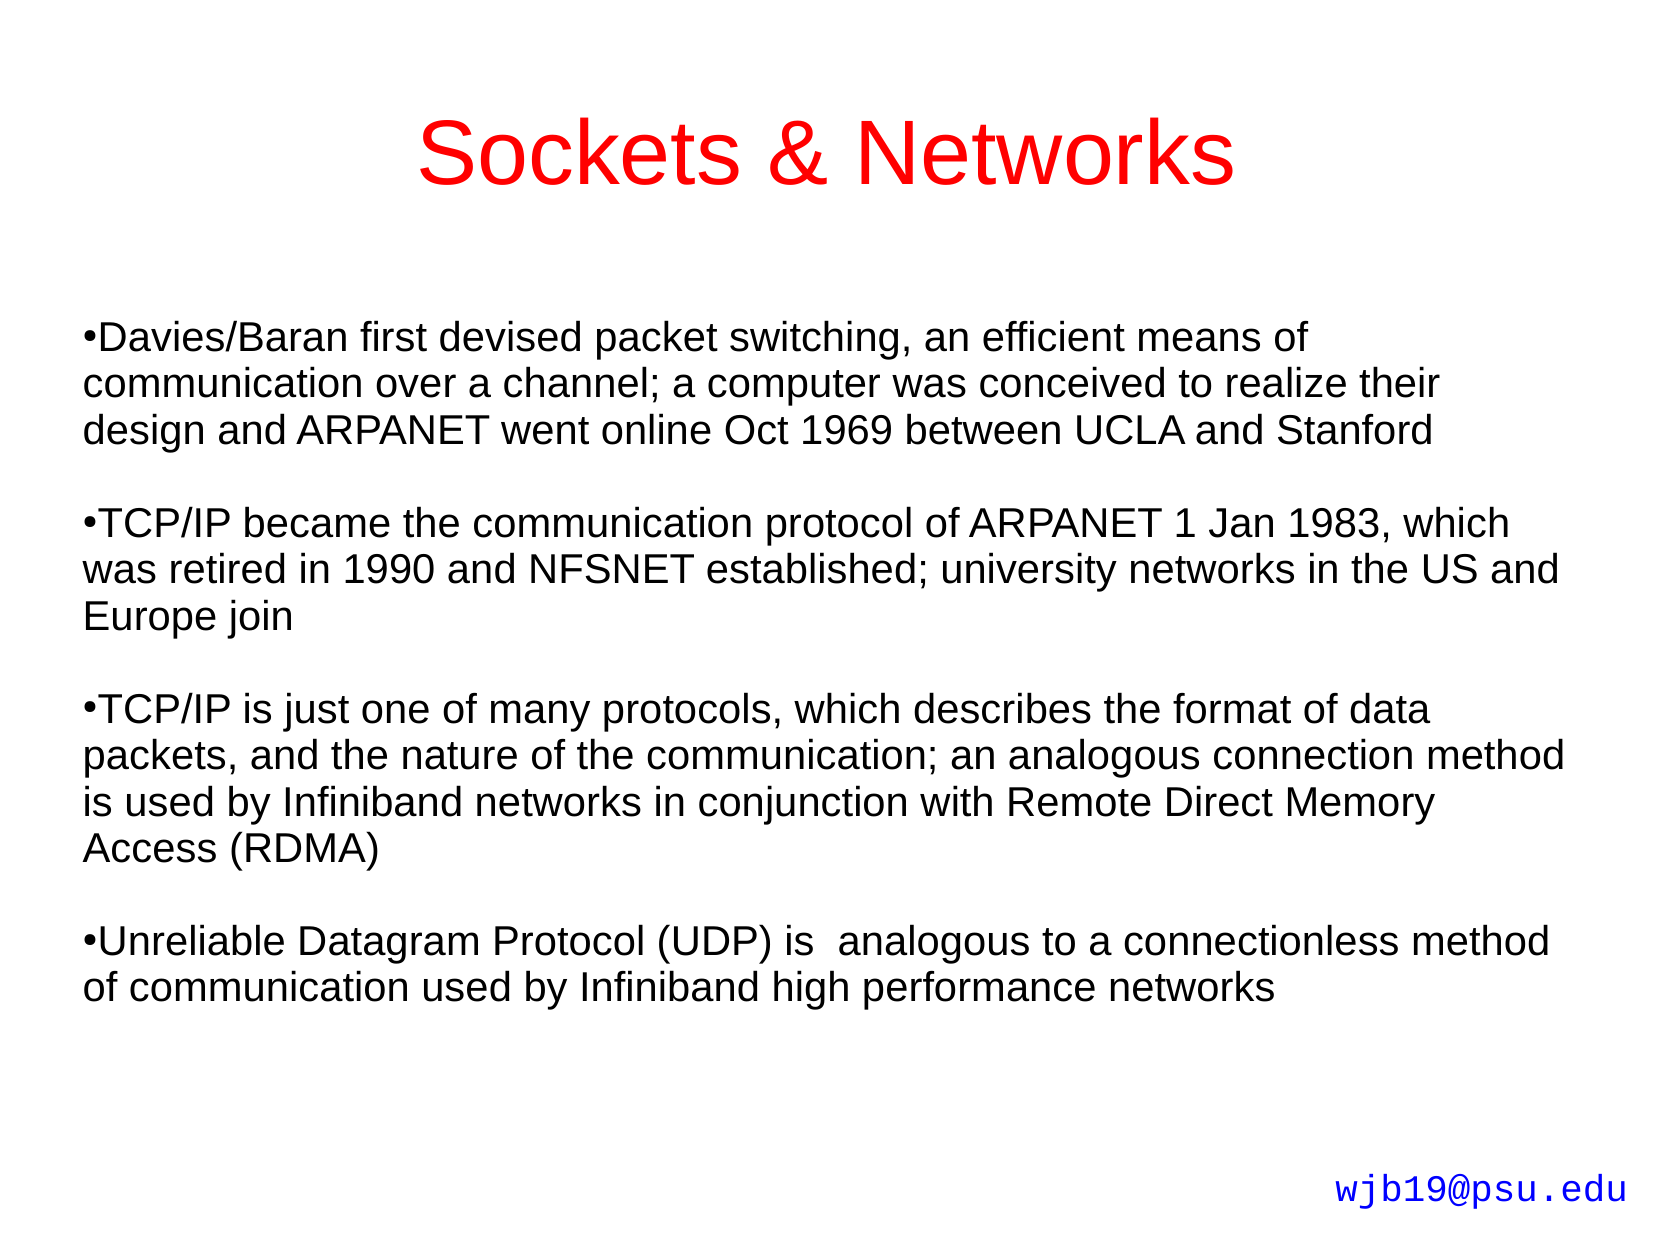

# Sockets & Networks
Davies/Baran first devised packet switching, an efficient means of communication over a channel; a computer was conceived to realize their design and ARPANET went online Oct 1969 between UCLA and Stanford
TCP/IP became the communication protocol of ARPANET 1 Jan 1983, which was retired in 1990 and NFSNET established; university networks in the US and Europe join
TCP/IP is just one of many protocols, which describes the format of data packets, and the nature of the communication; an analogous connection method is used by Infiniband networks in conjunction with Remote Direct Memory Access (RDMA)
Unreliable Datagram Protocol (UDP) is analogous to a connectionless method of communication used by Infiniband high performance networks
wjb19@psu.edu